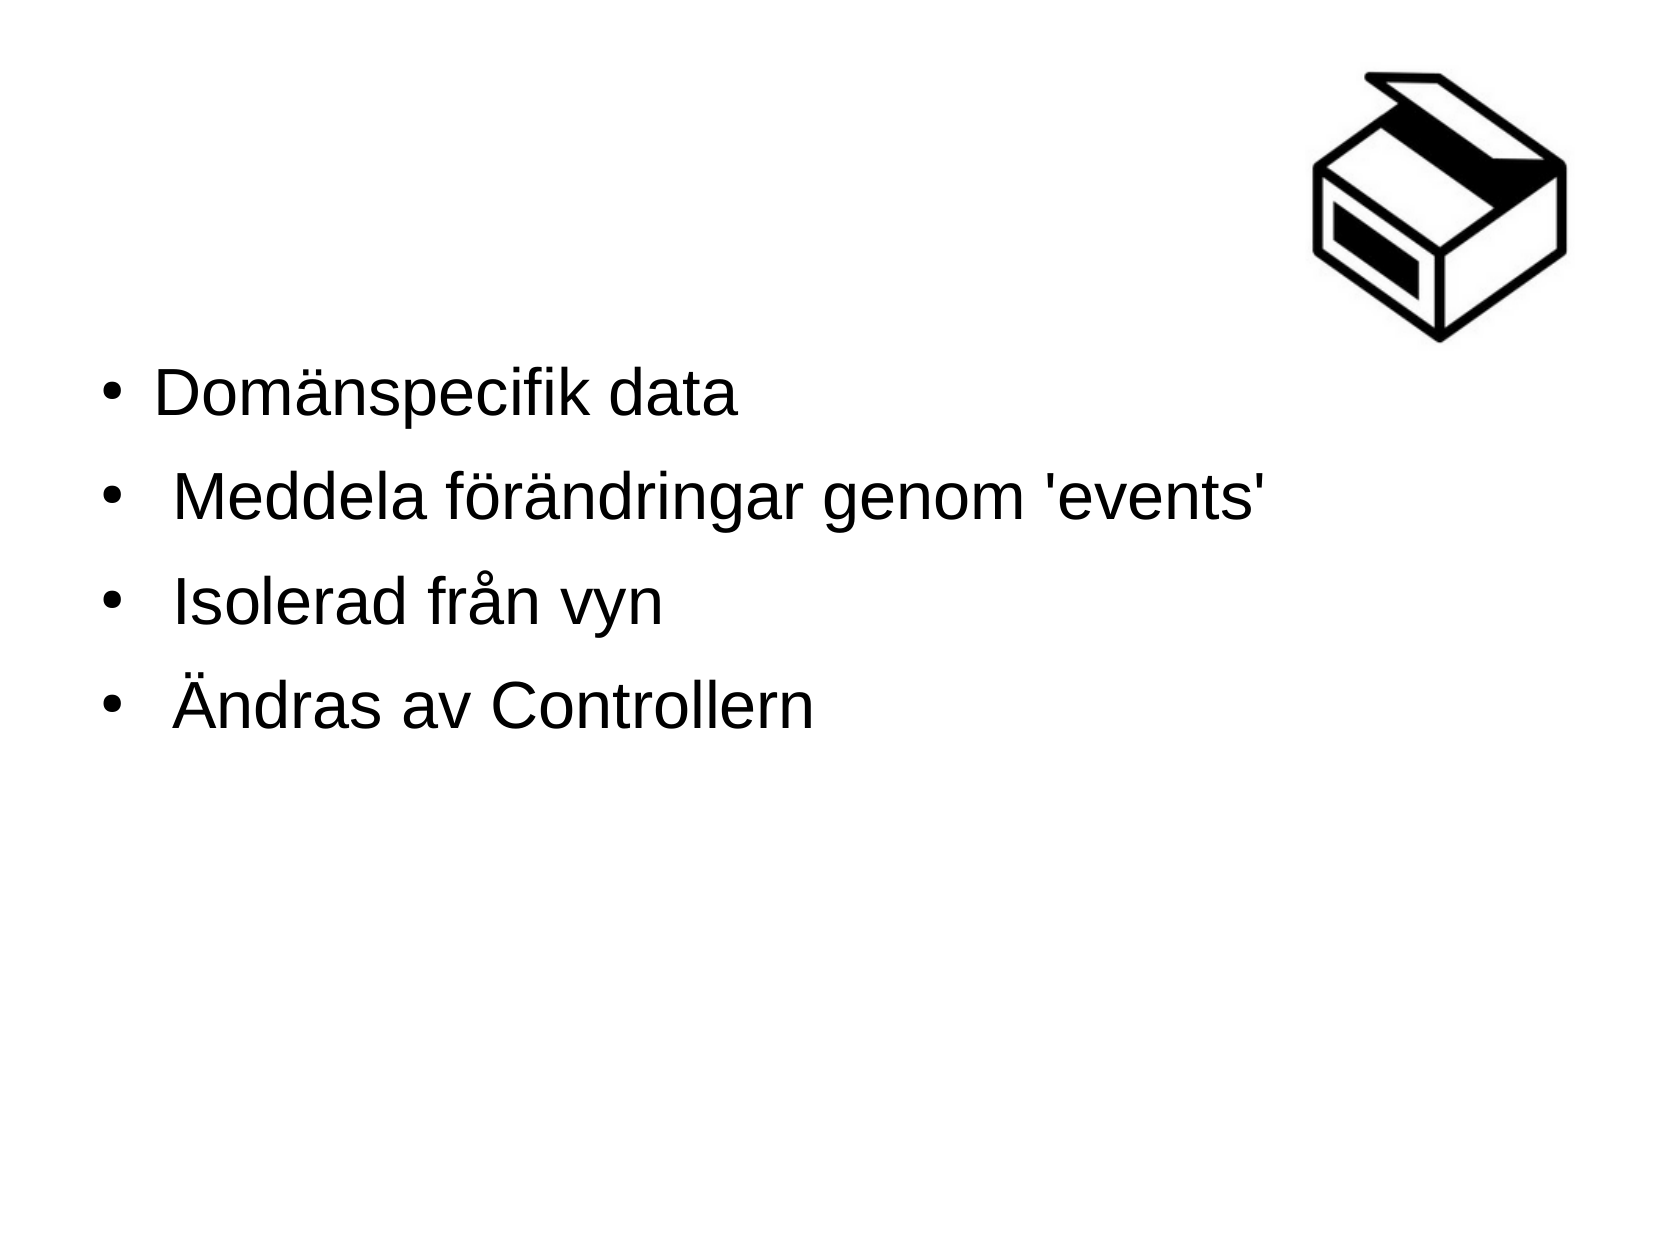

# Domänspecifik data
 Meddela förändringar genom 'events'
 Isolerad från vyn
 Ändras av Controllern